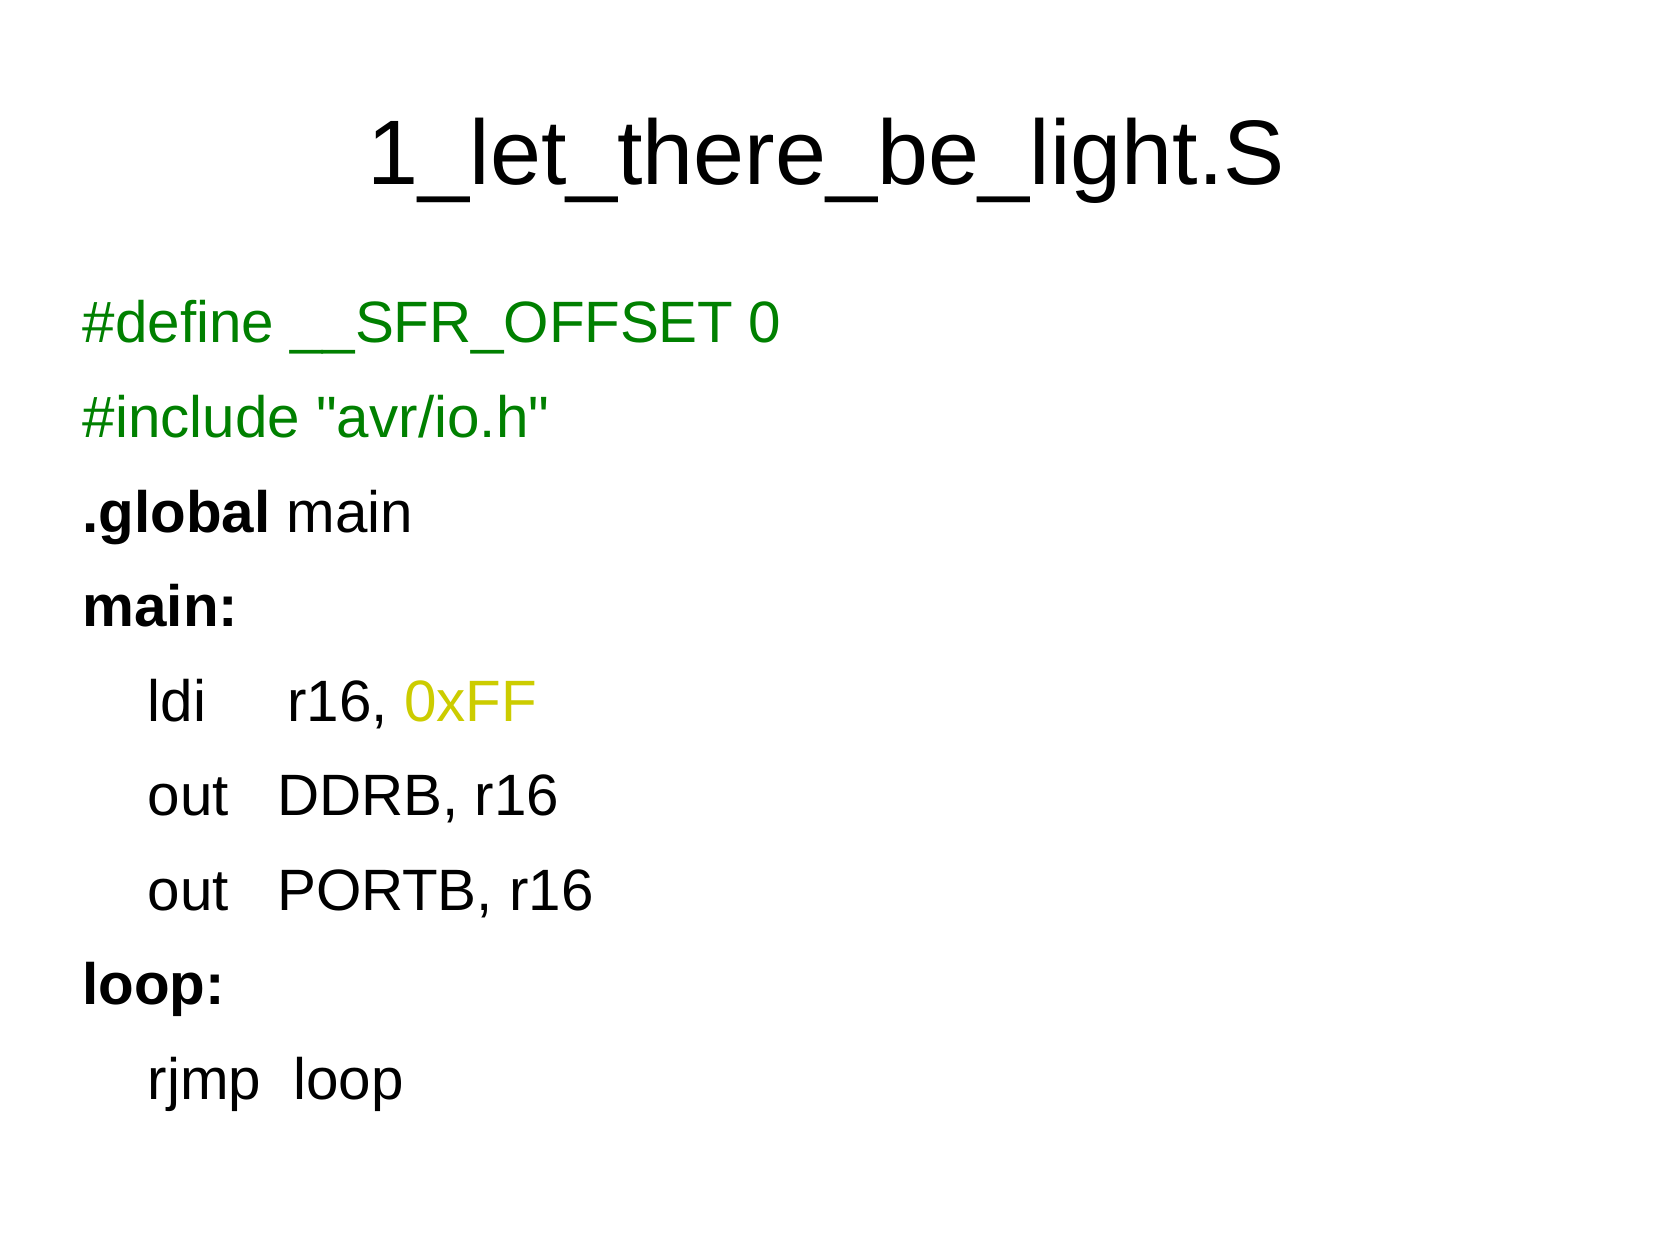

1_let_there_be_light.S
# #define __SFR_OFFSET 0
#include "avr/io.h"
.global main
main:
 ldi r16, 0xFF
 out DDRB, r16
 out PORTB, r16
loop:
 rjmp loop